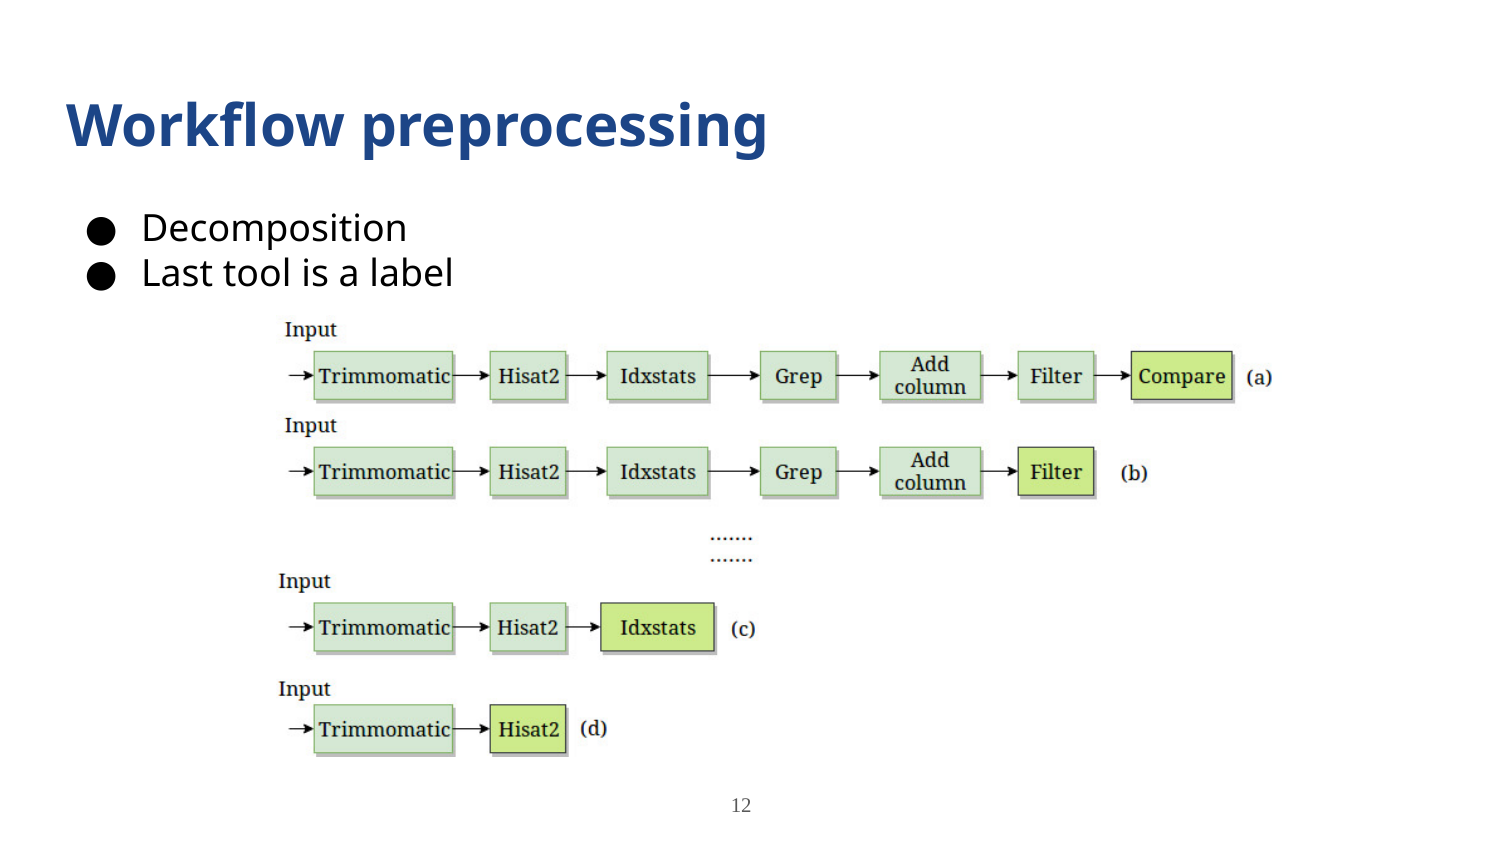

# Workflow preprocessing
Decomposition
Last tool is a label